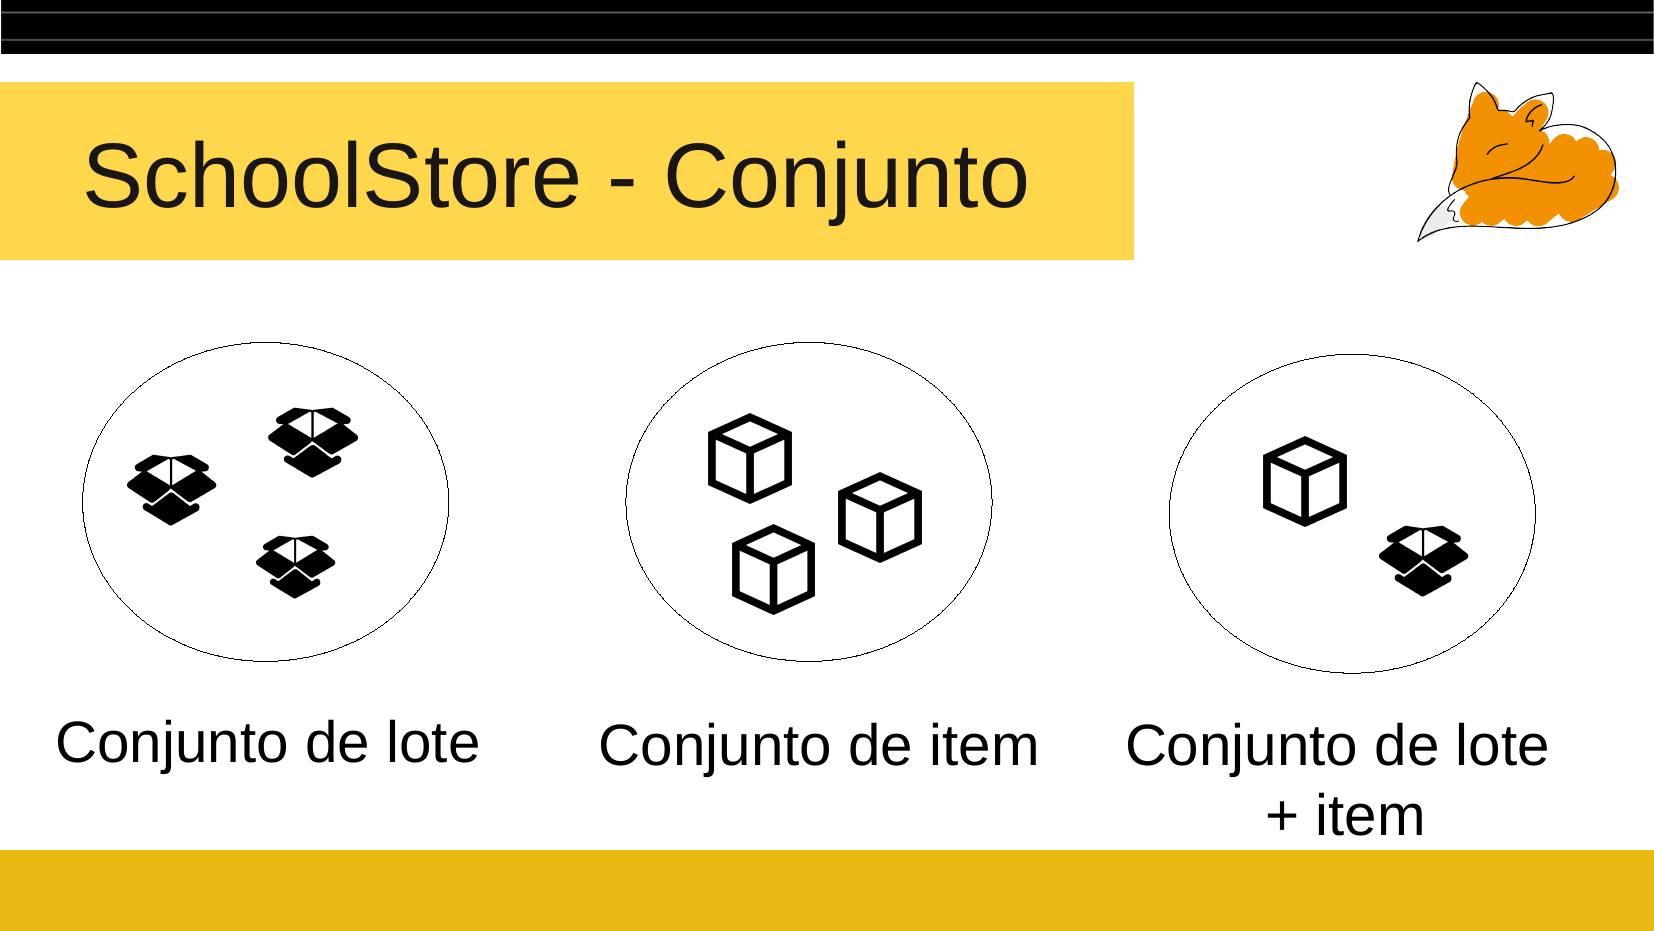

SchoolStore - Conjunto
Conjunto de lote
Conjunto de item
Conjunto de lote
+ item